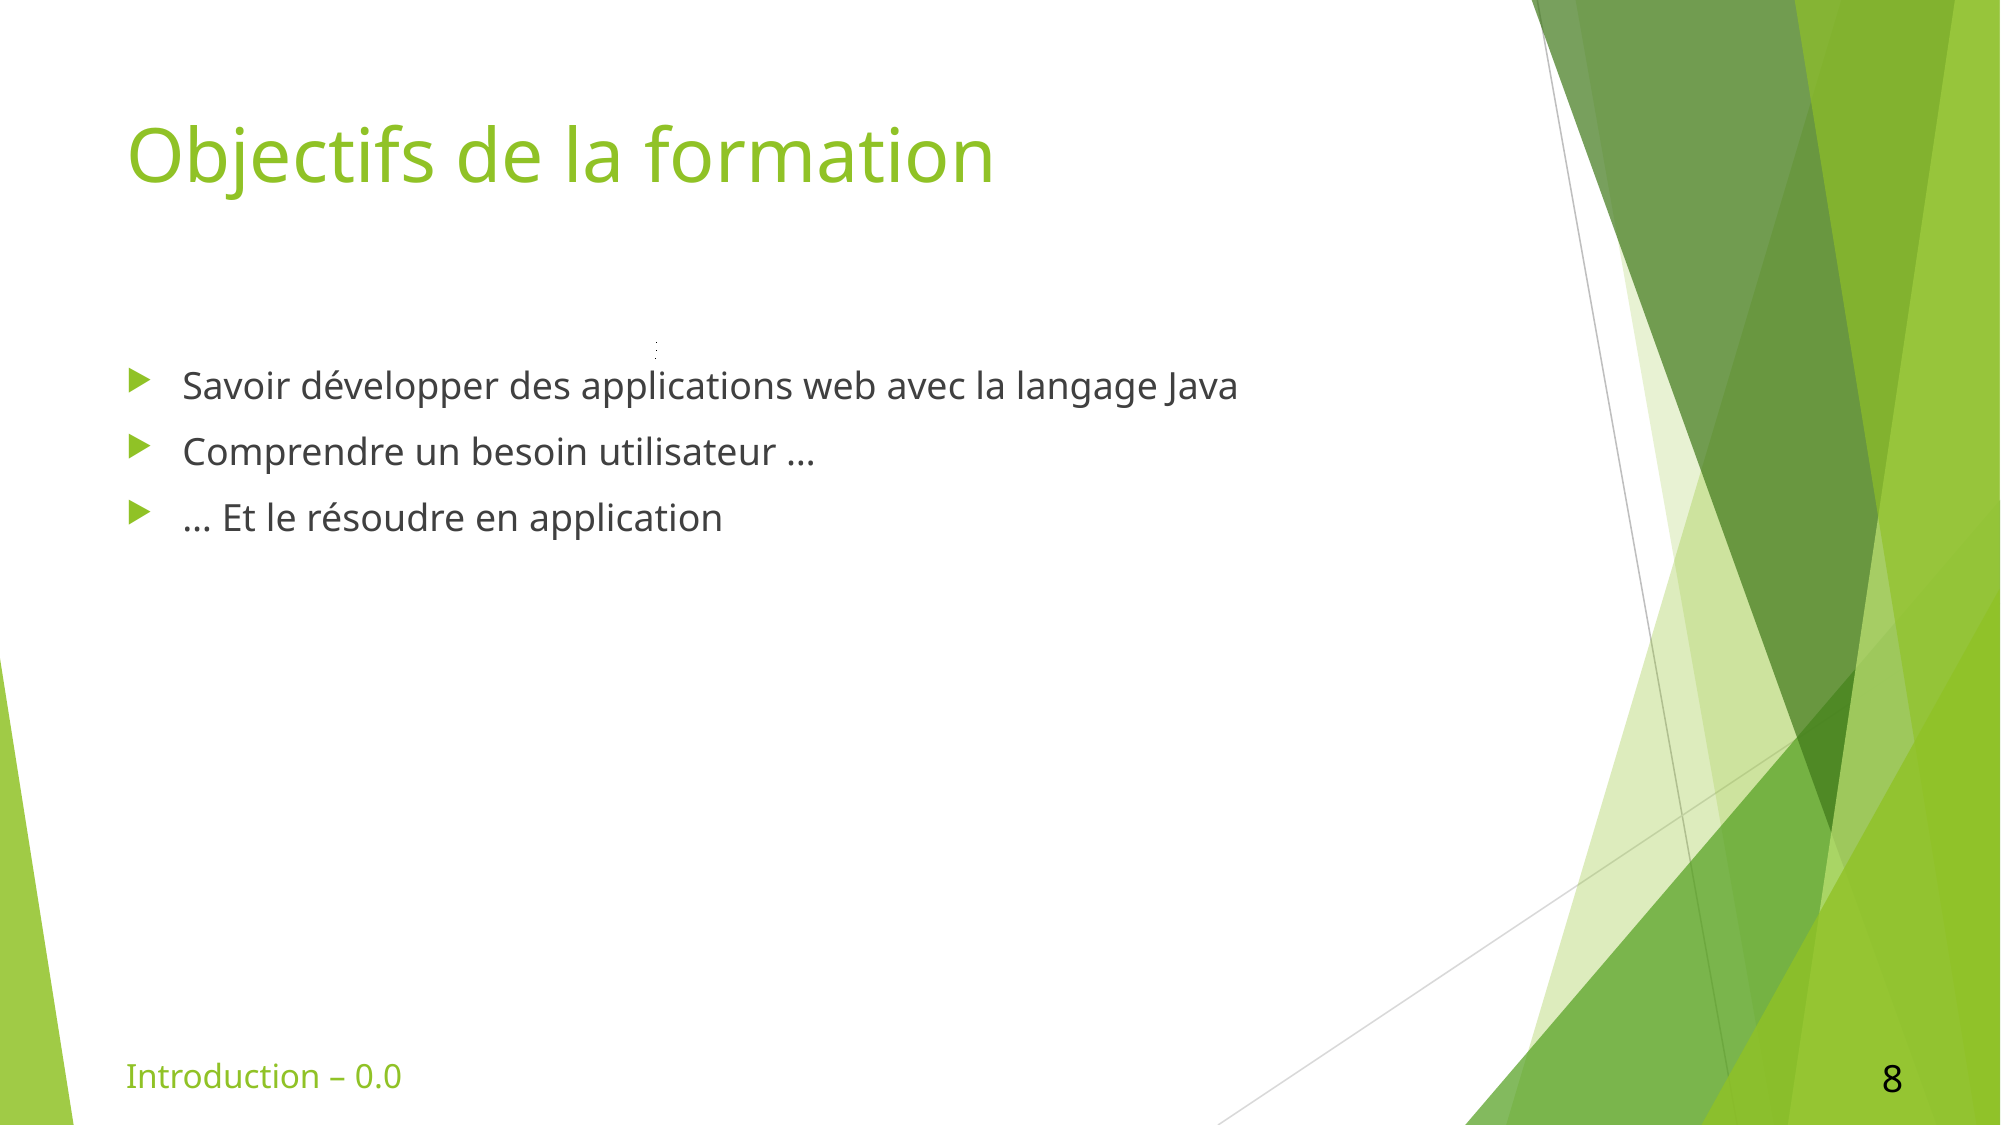

# Objectifs de la formation
Savoir développer des applications web avec la langage Java
Comprendre un besoin utilisateur …
… Et le résoudre en application
Introduction – 0.0